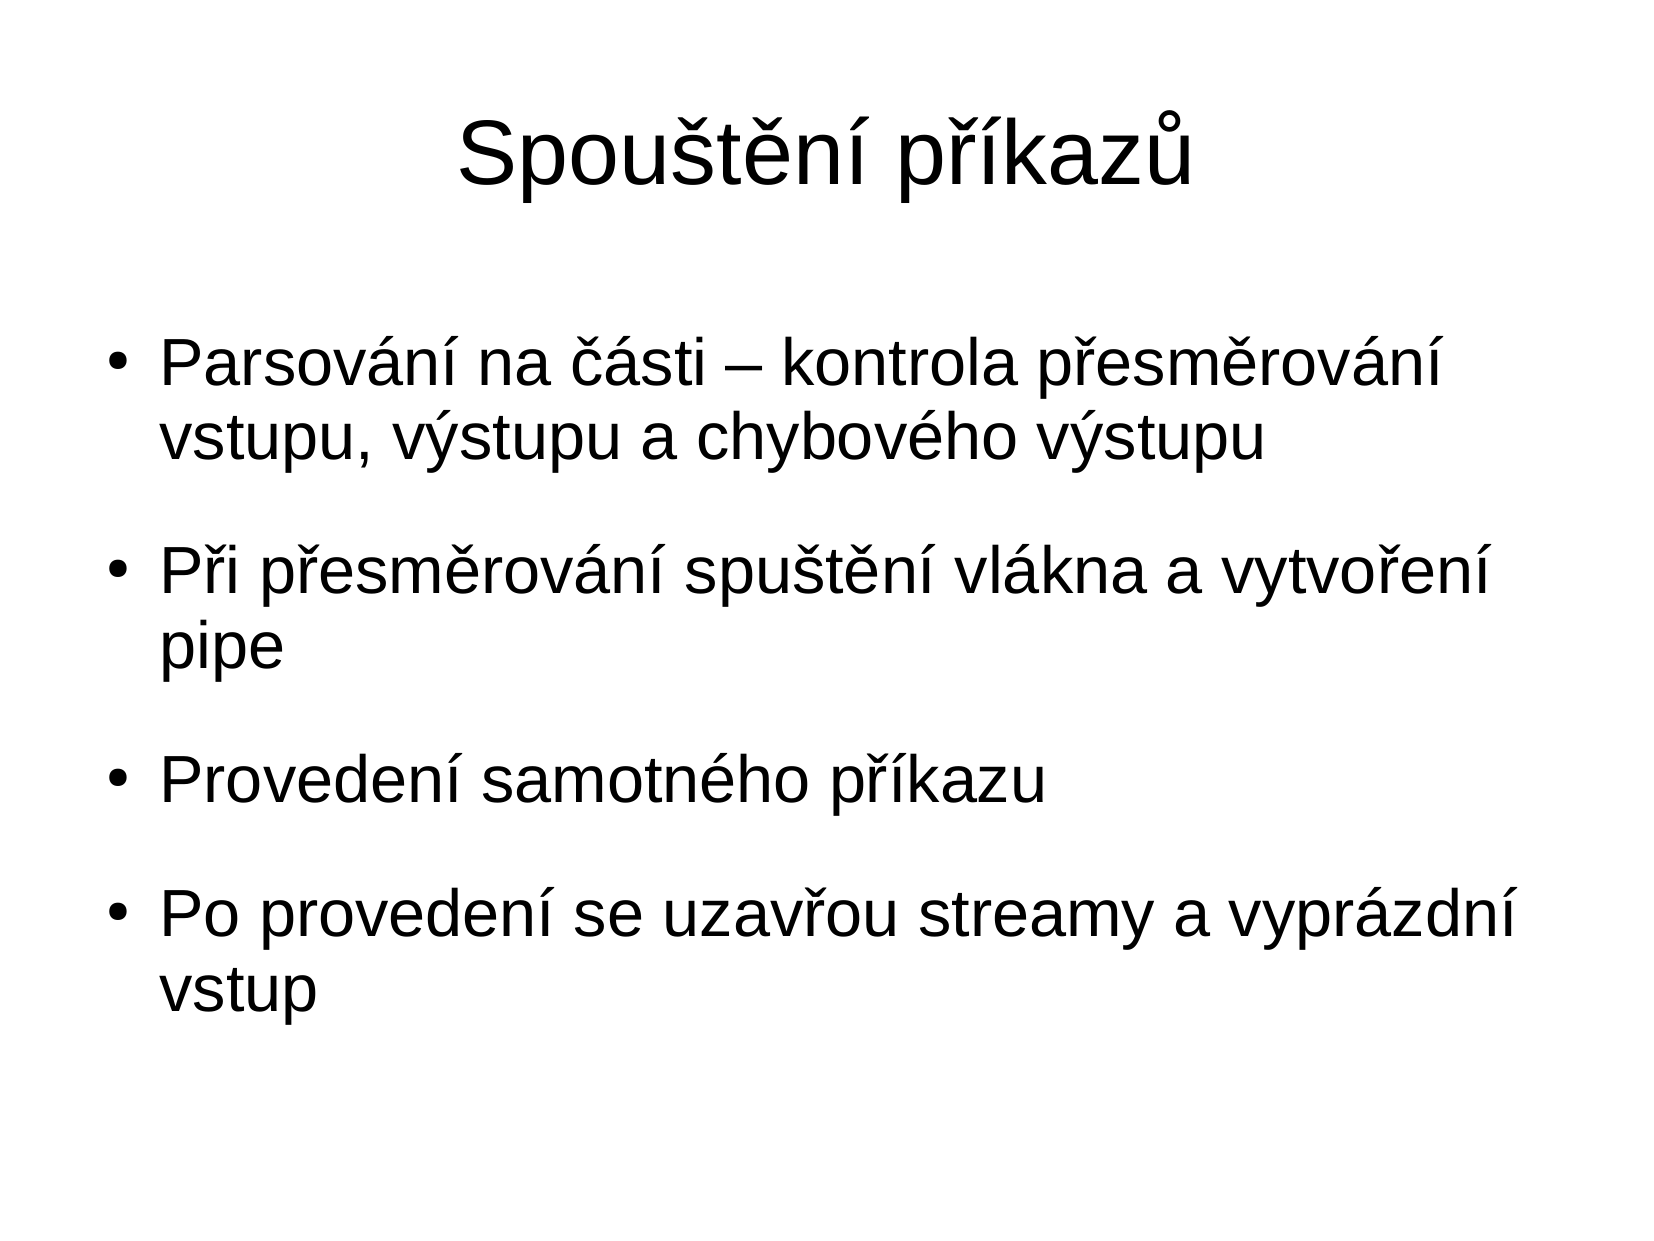

# Spouštění příkazů
Parsování na části – kontrola přesměrování vstupu, výstupu a chybového výstupu
Při přesměrování spuštění vlákna a vytvoření pipe
Provedení samotného příkazu
Po provedení se uzavřou streamy a vyprázdní vstup